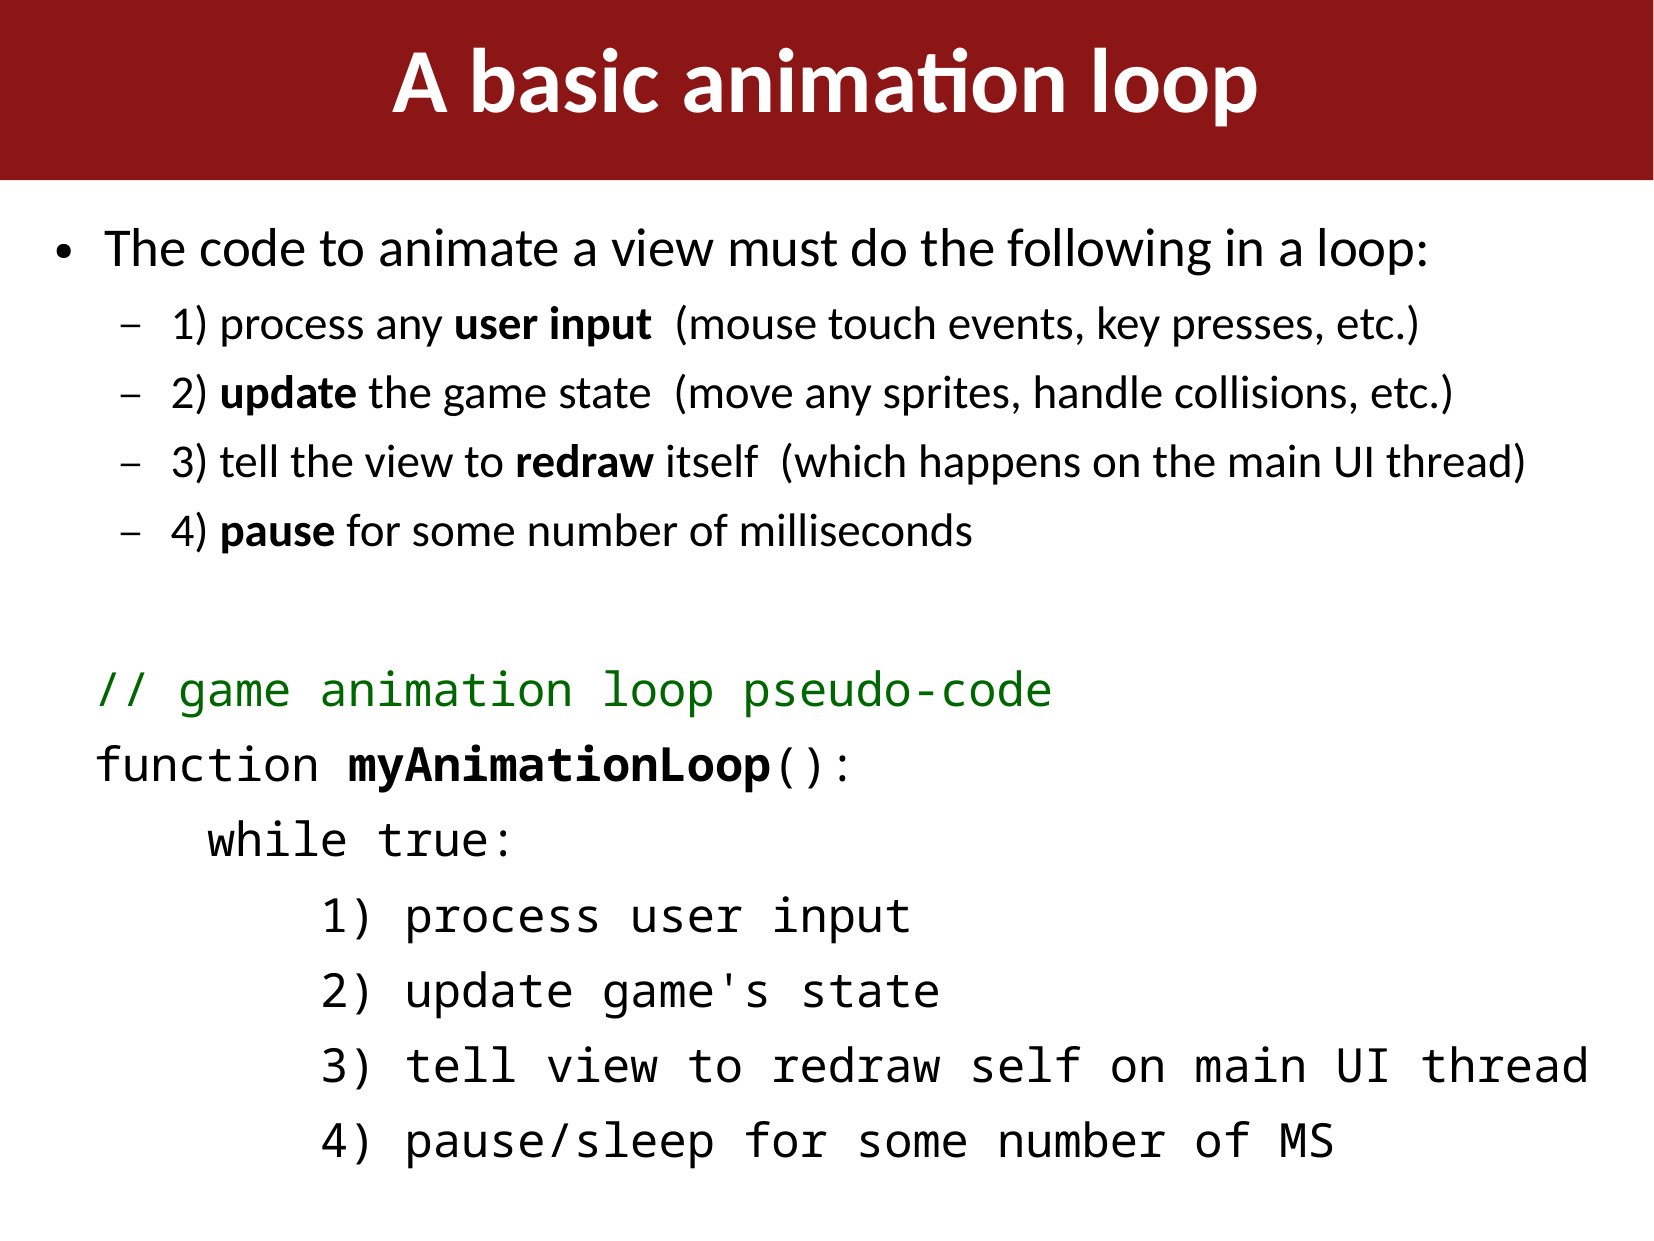

# A basic animation loop
The code to animate a view must do the following in a loop:
1) process any user input (mouse touch events, key presses, etc.)
2) update the game state (move any sprites, handle collisions, etc.)
3) tell the view to redraw itself (which happens on the main UI thread)
4) pause for some number of milliseconds
 // game animation loop pseudo-code
 function myAnimationLoop():
 while true:
 1) process user input
 2) update game's state
 3) tell view to redraw self on main UI thread
 4) pause/sleep for some number of MS